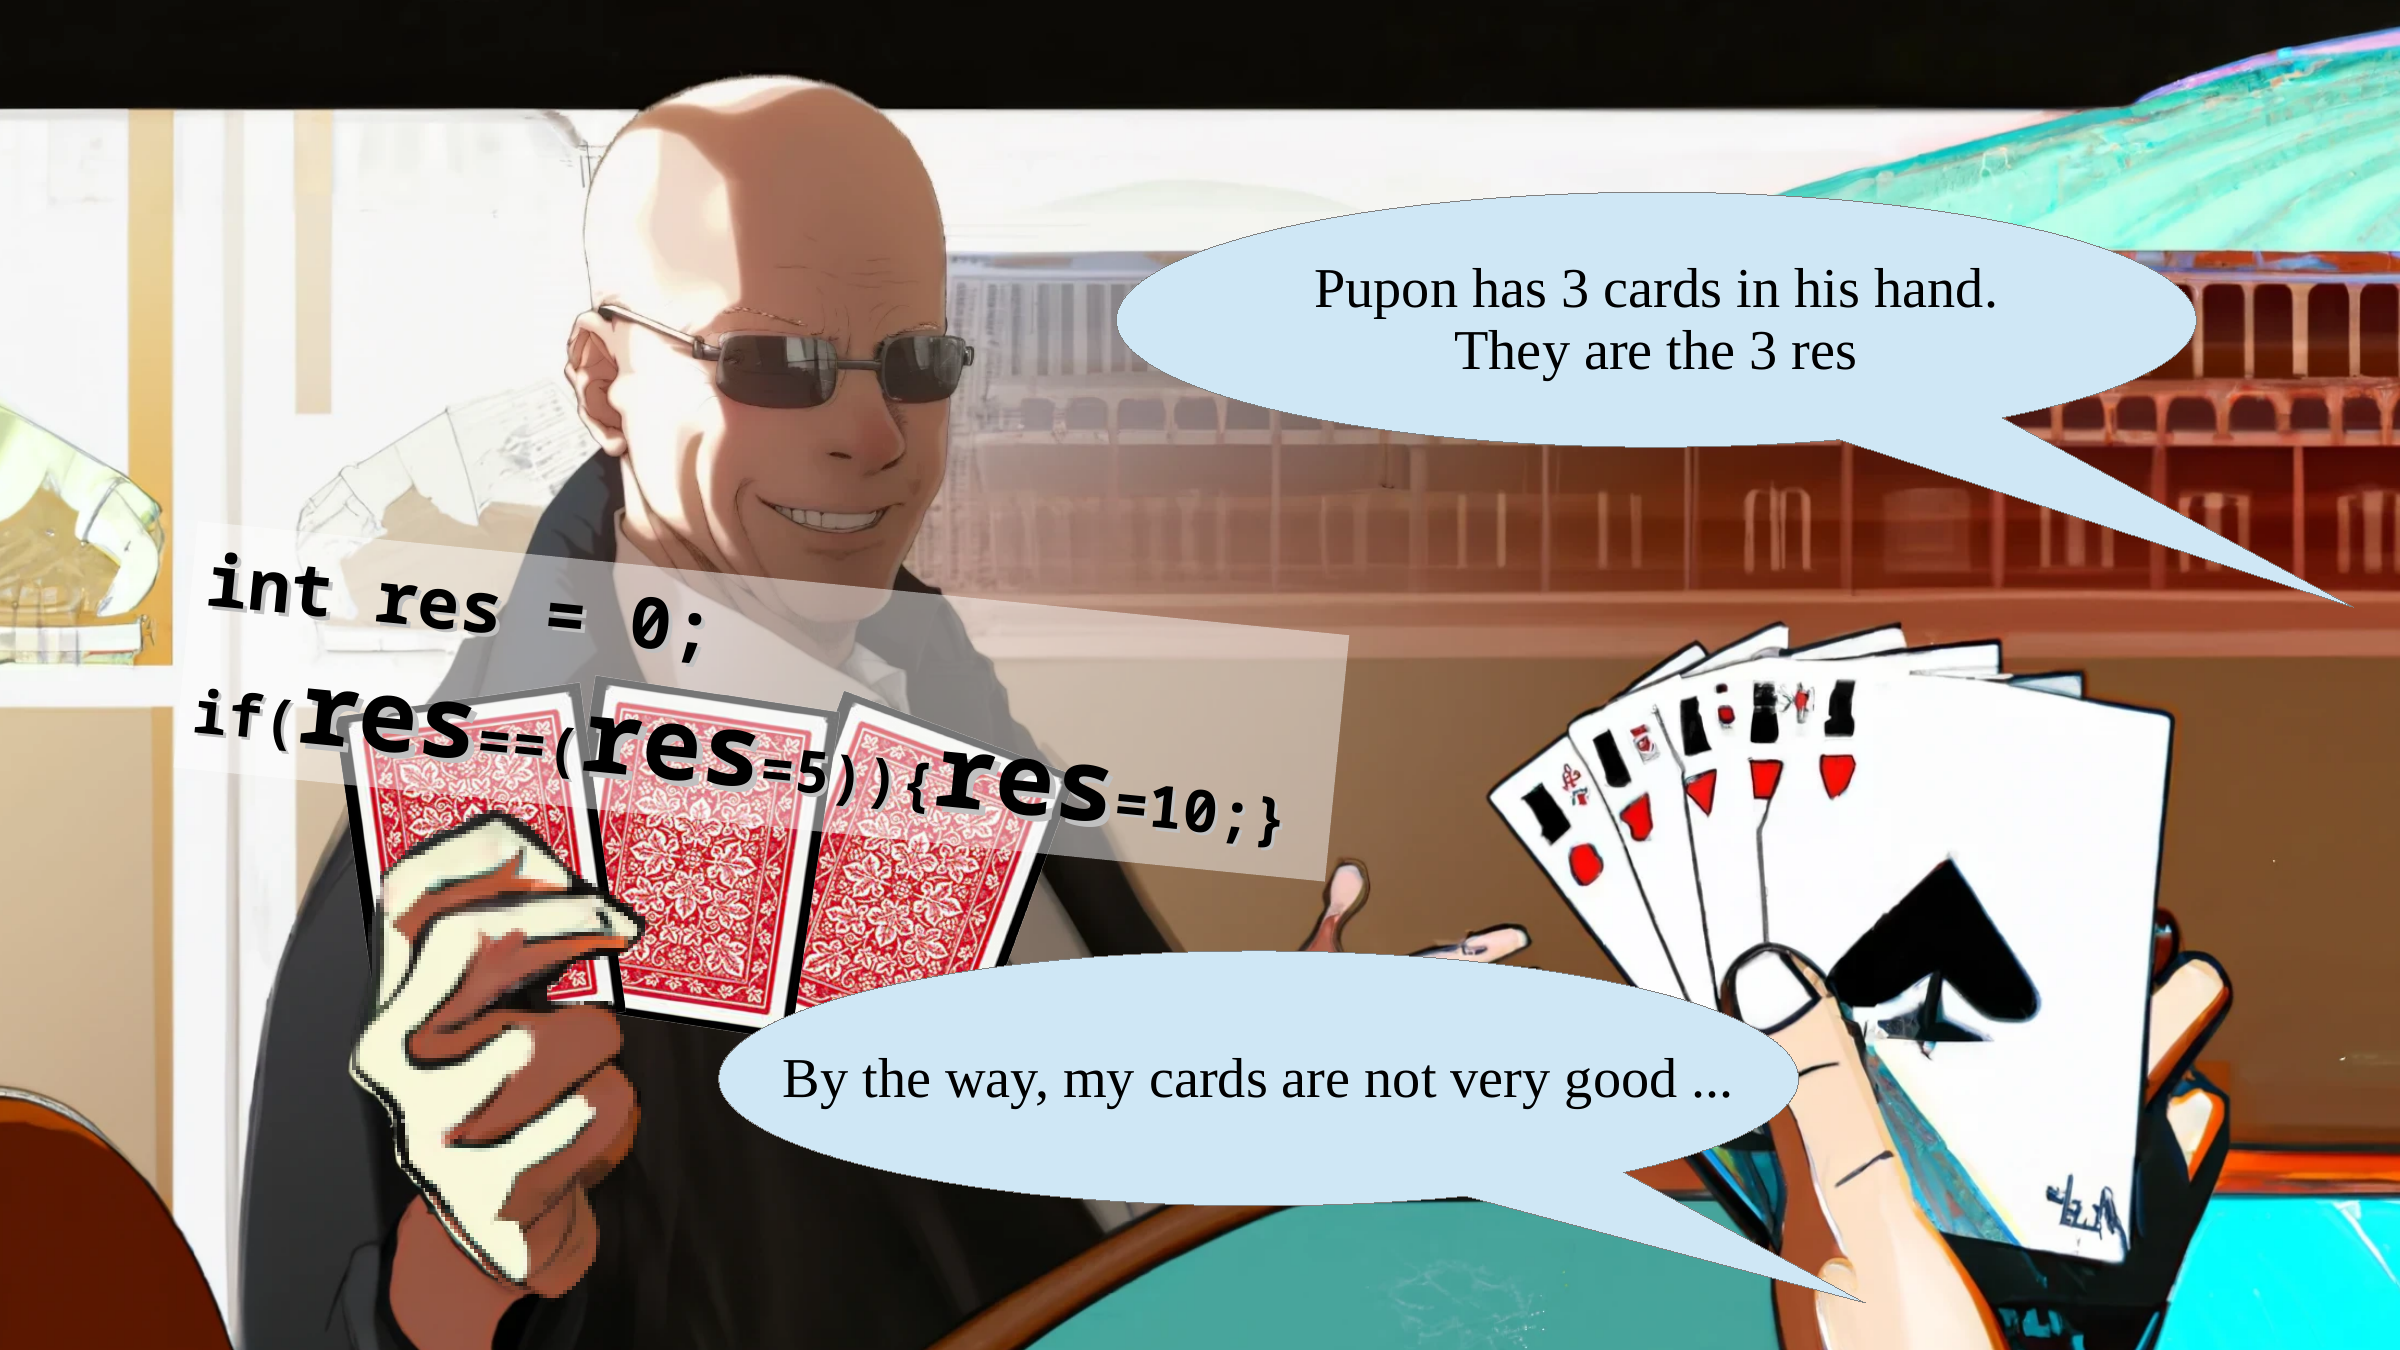

Pupon has 3 cards in his hand.
They are the 3 res
int res = 0;
if(res==(res=5)){res=10;}
By the way, my cards are not very good ...